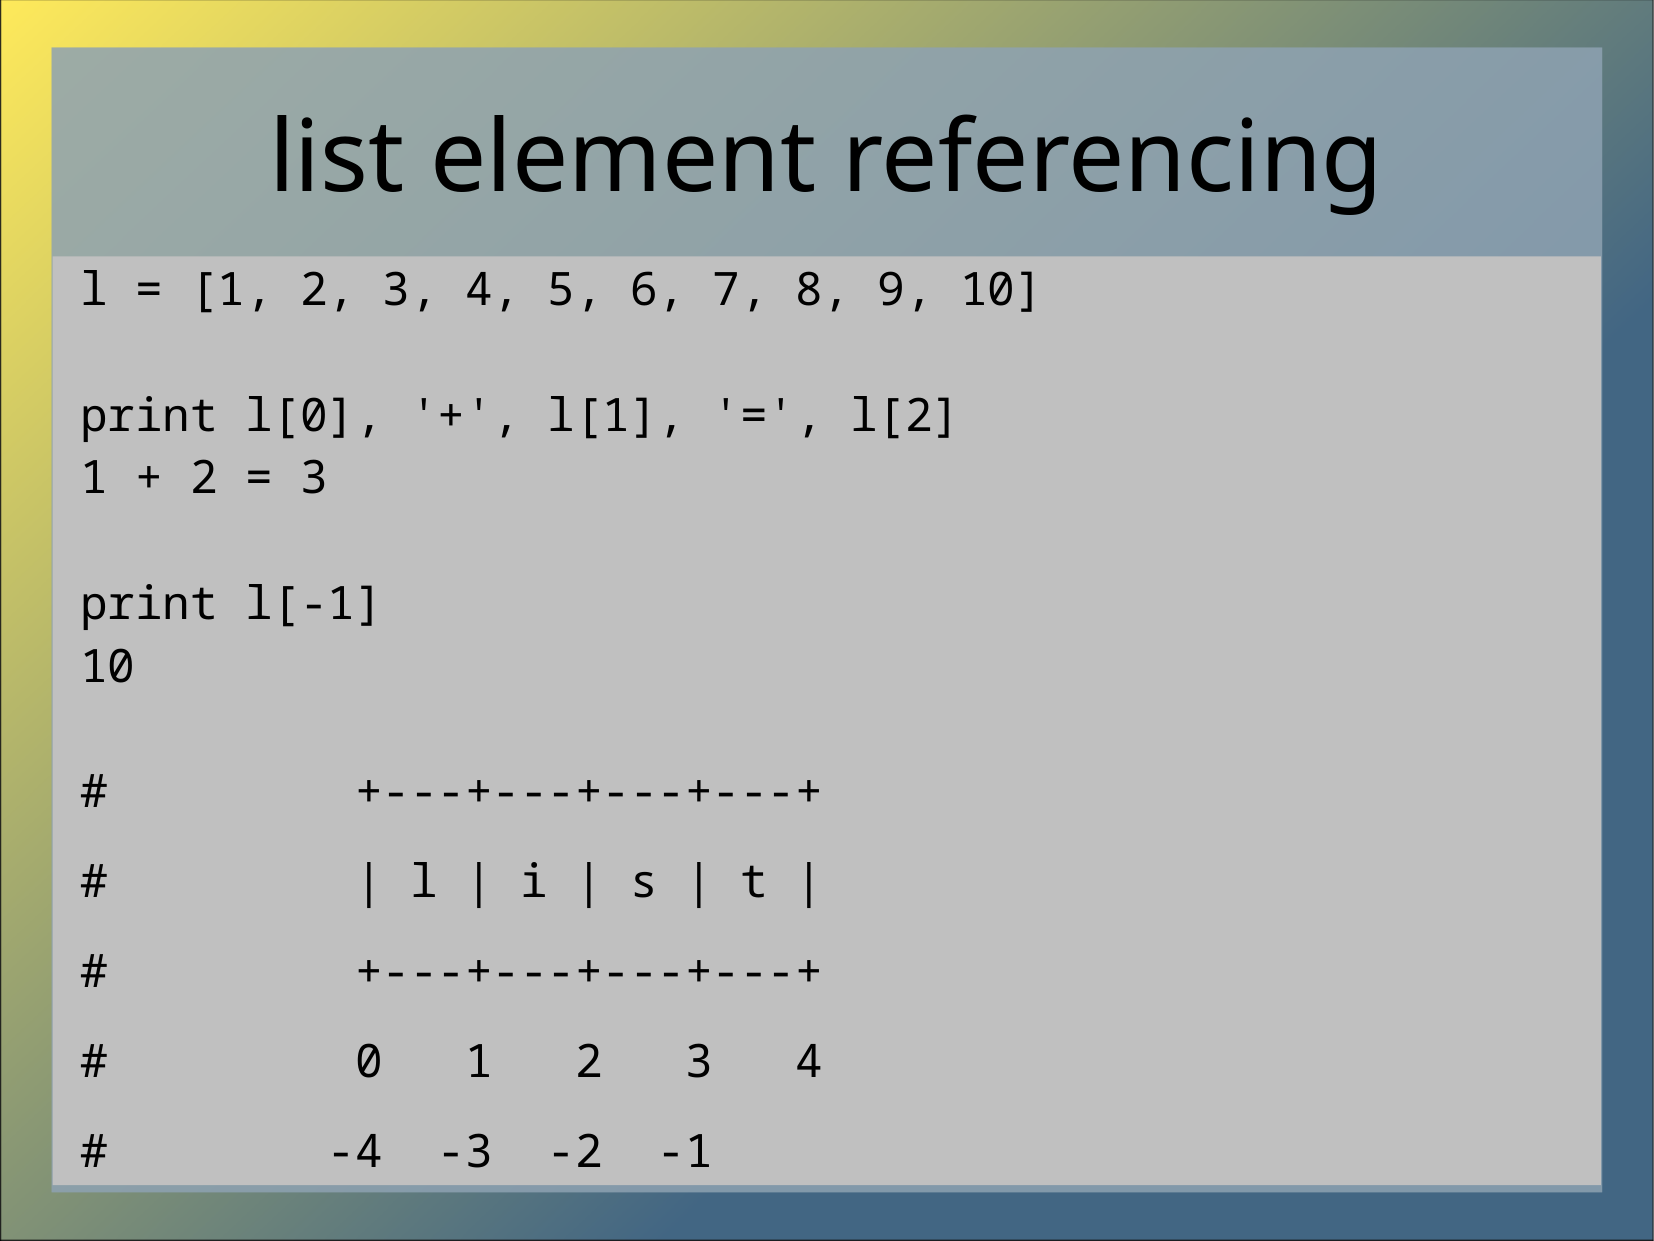

# list element referencing
l = [1, 2, 3, 4, 5, 6, 7, 8, 9, 10]
print l[0], '+', l[1], '=', l[2]
1 + 2 = 3
print l[-1]
10
# +---+---+---+---+
# | l | i | s | t |
# +---+---+---+---+
# 0 1 2 3 4
# -4 -3 -2 -1